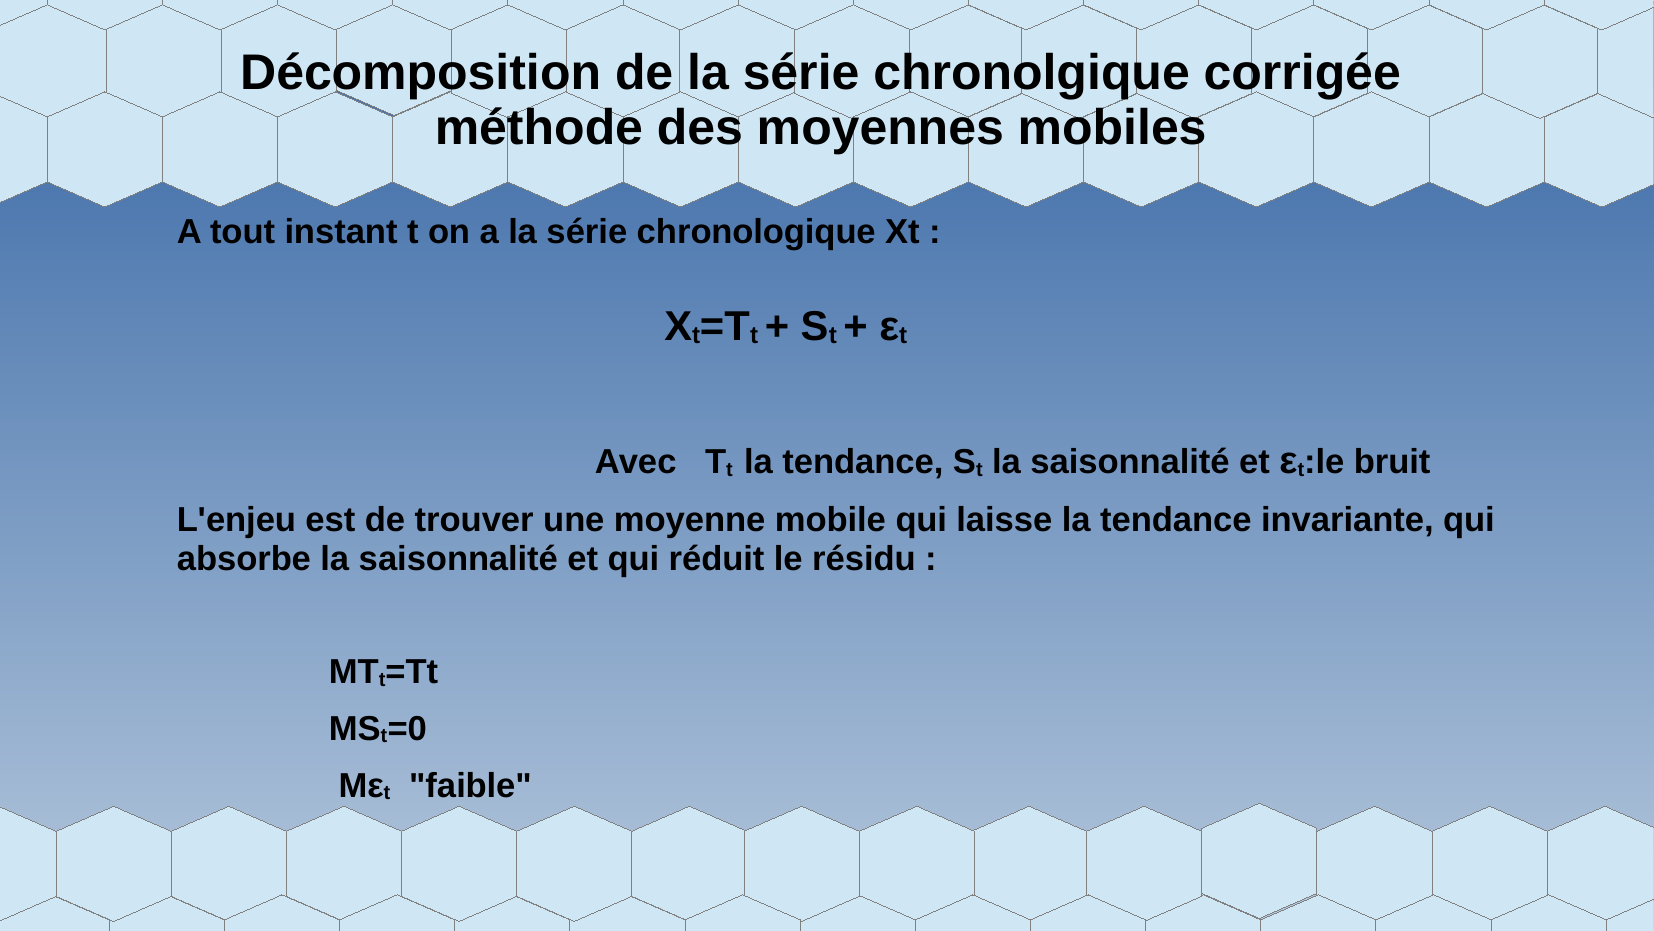

# Décomposition de la série chronolgique corrigée méthode des moyennes mobiles
A tout instant t on a la série chronologique Xt :
 Avec Tt la tendance, St la saisonnalité et εt:le bruit
L'enjeu est de trouver une moyenne mobile qui laisse la tendance invariante, qui absorbe la saisonnalité et qui réduit le résidu :
 MTt=Tt
 MSt=0
 Mεt "faible"
Xt=Tt + St + εt